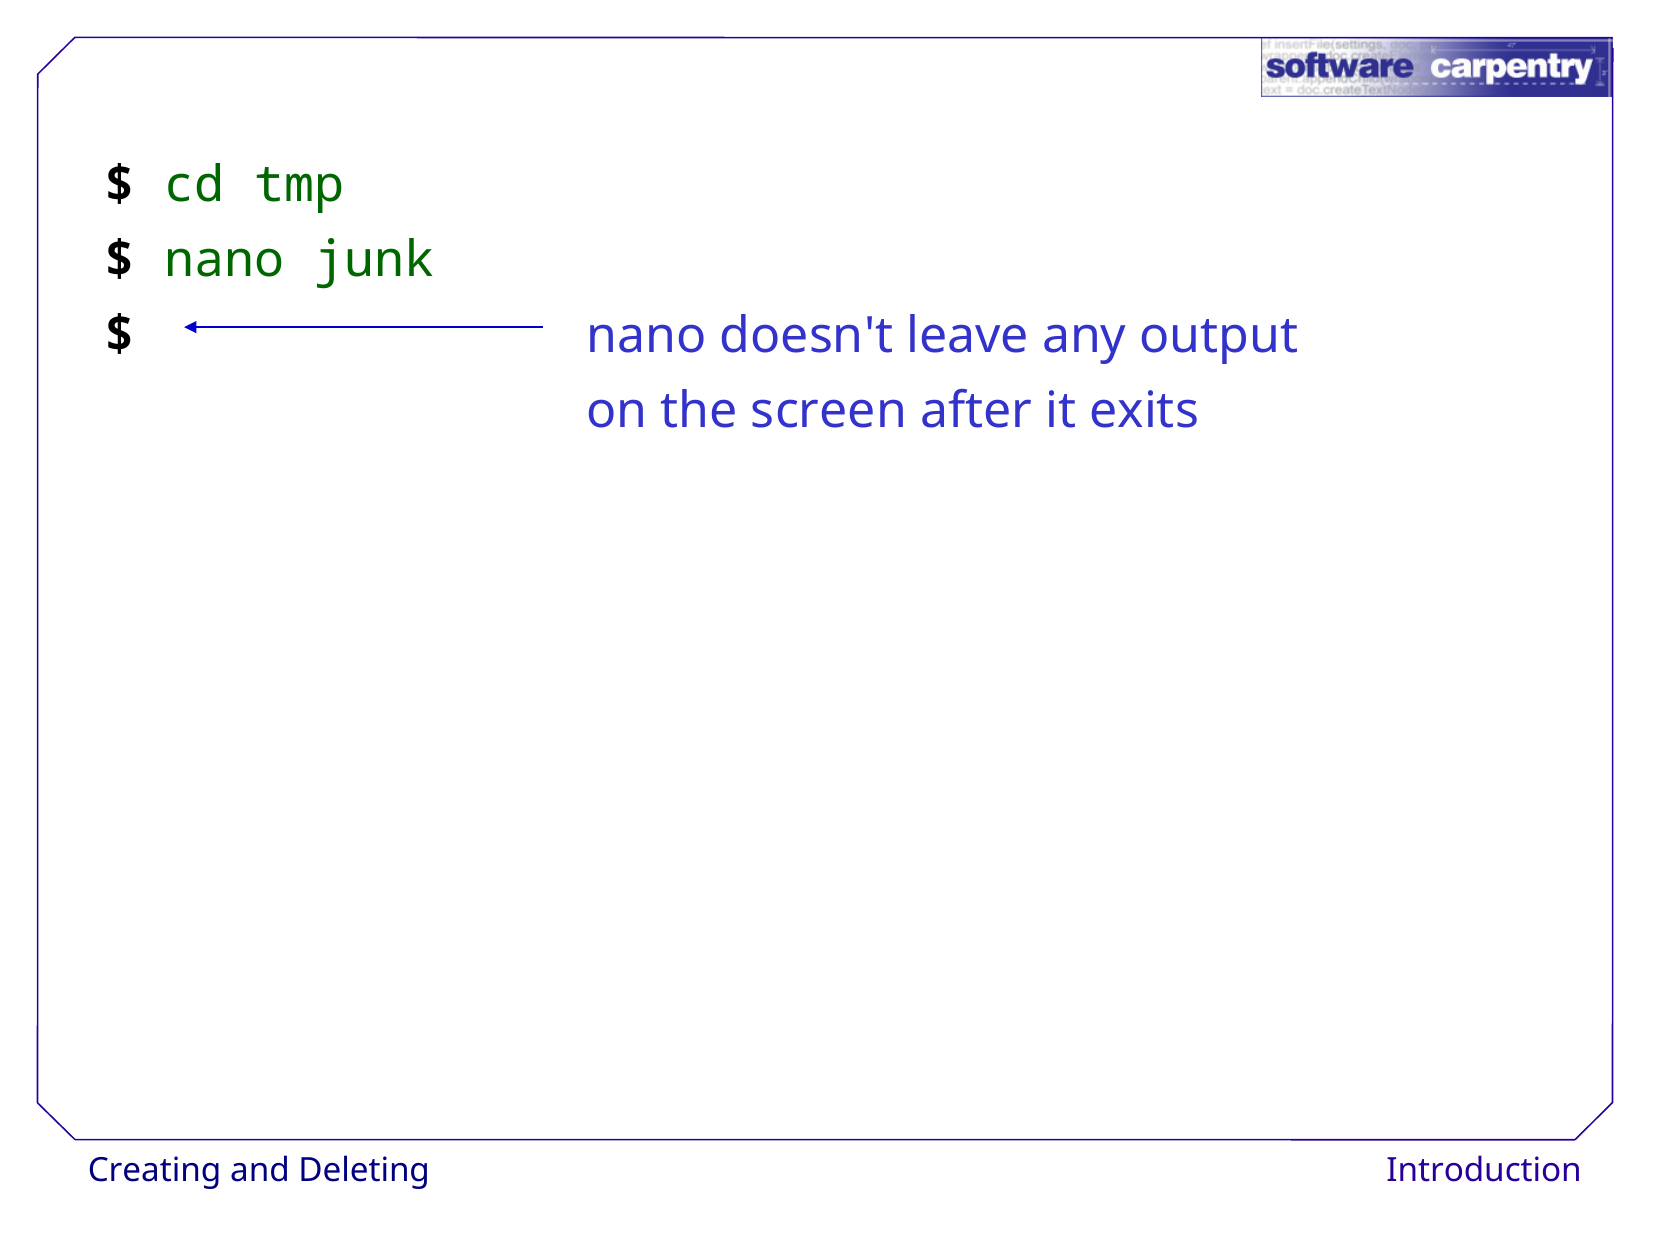

$ cd tmp
$ nano junk
$
nano doesn't leave any output
on the screen after it exits